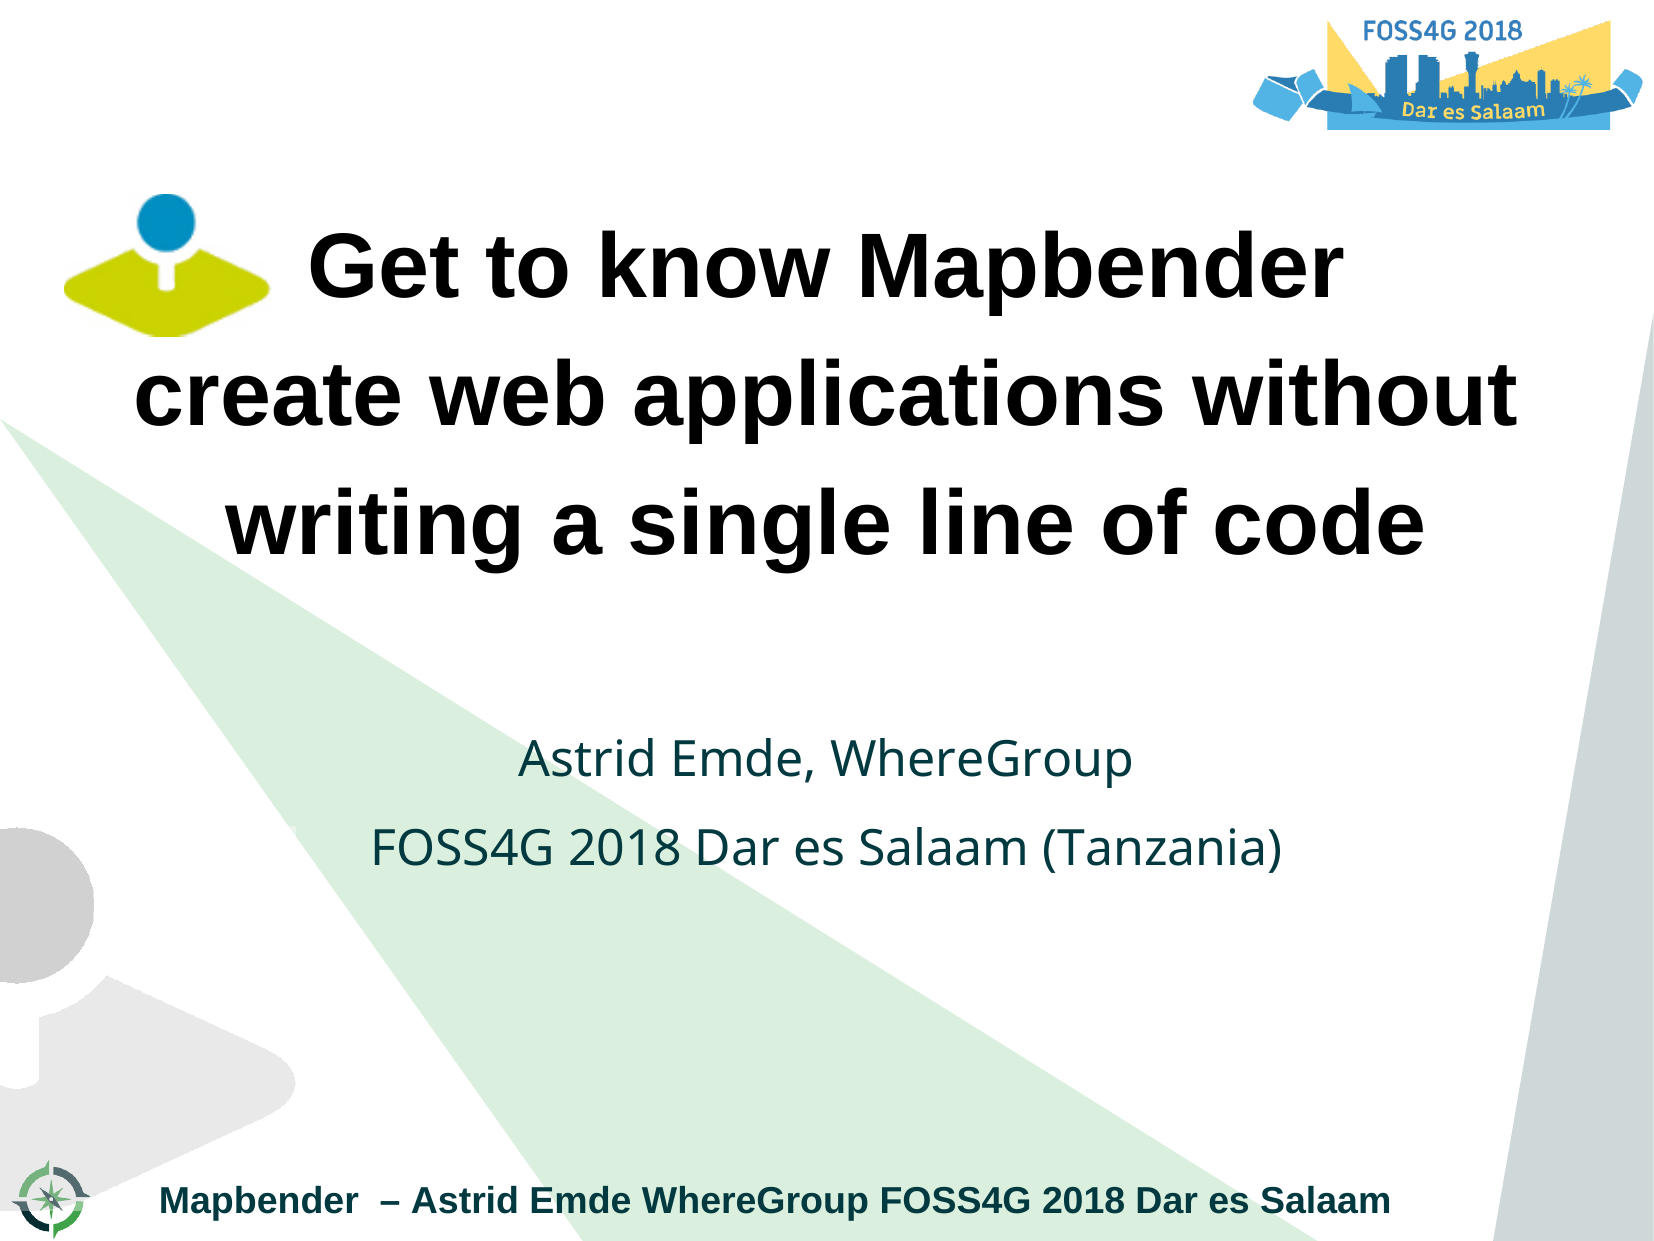

Get to know Mapbender
create web applications without
writing a single line of code
Astrid Emde, WhereGroup
FOSS4G 2018 Dar es Salaam (Tanzania)